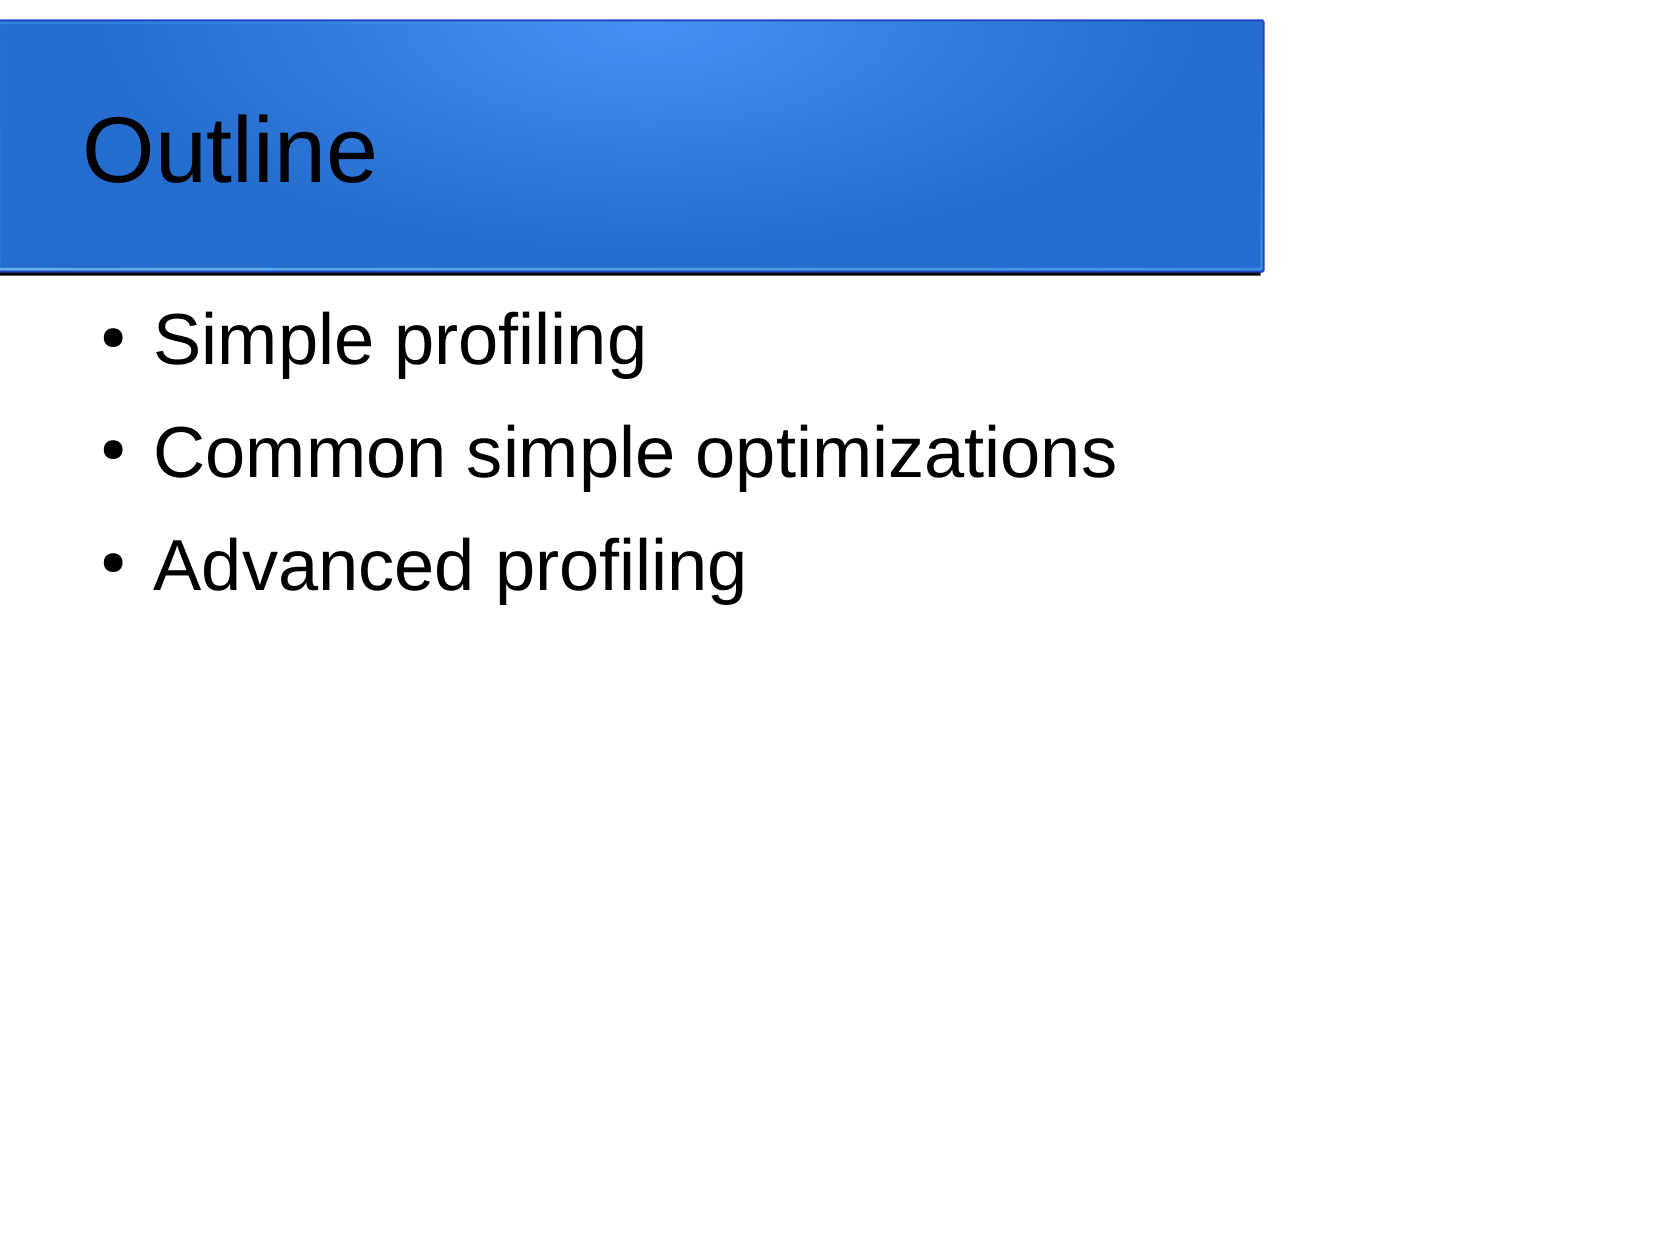

# Outline
Simple profiling
Common simple optimizations
Advanced profiling